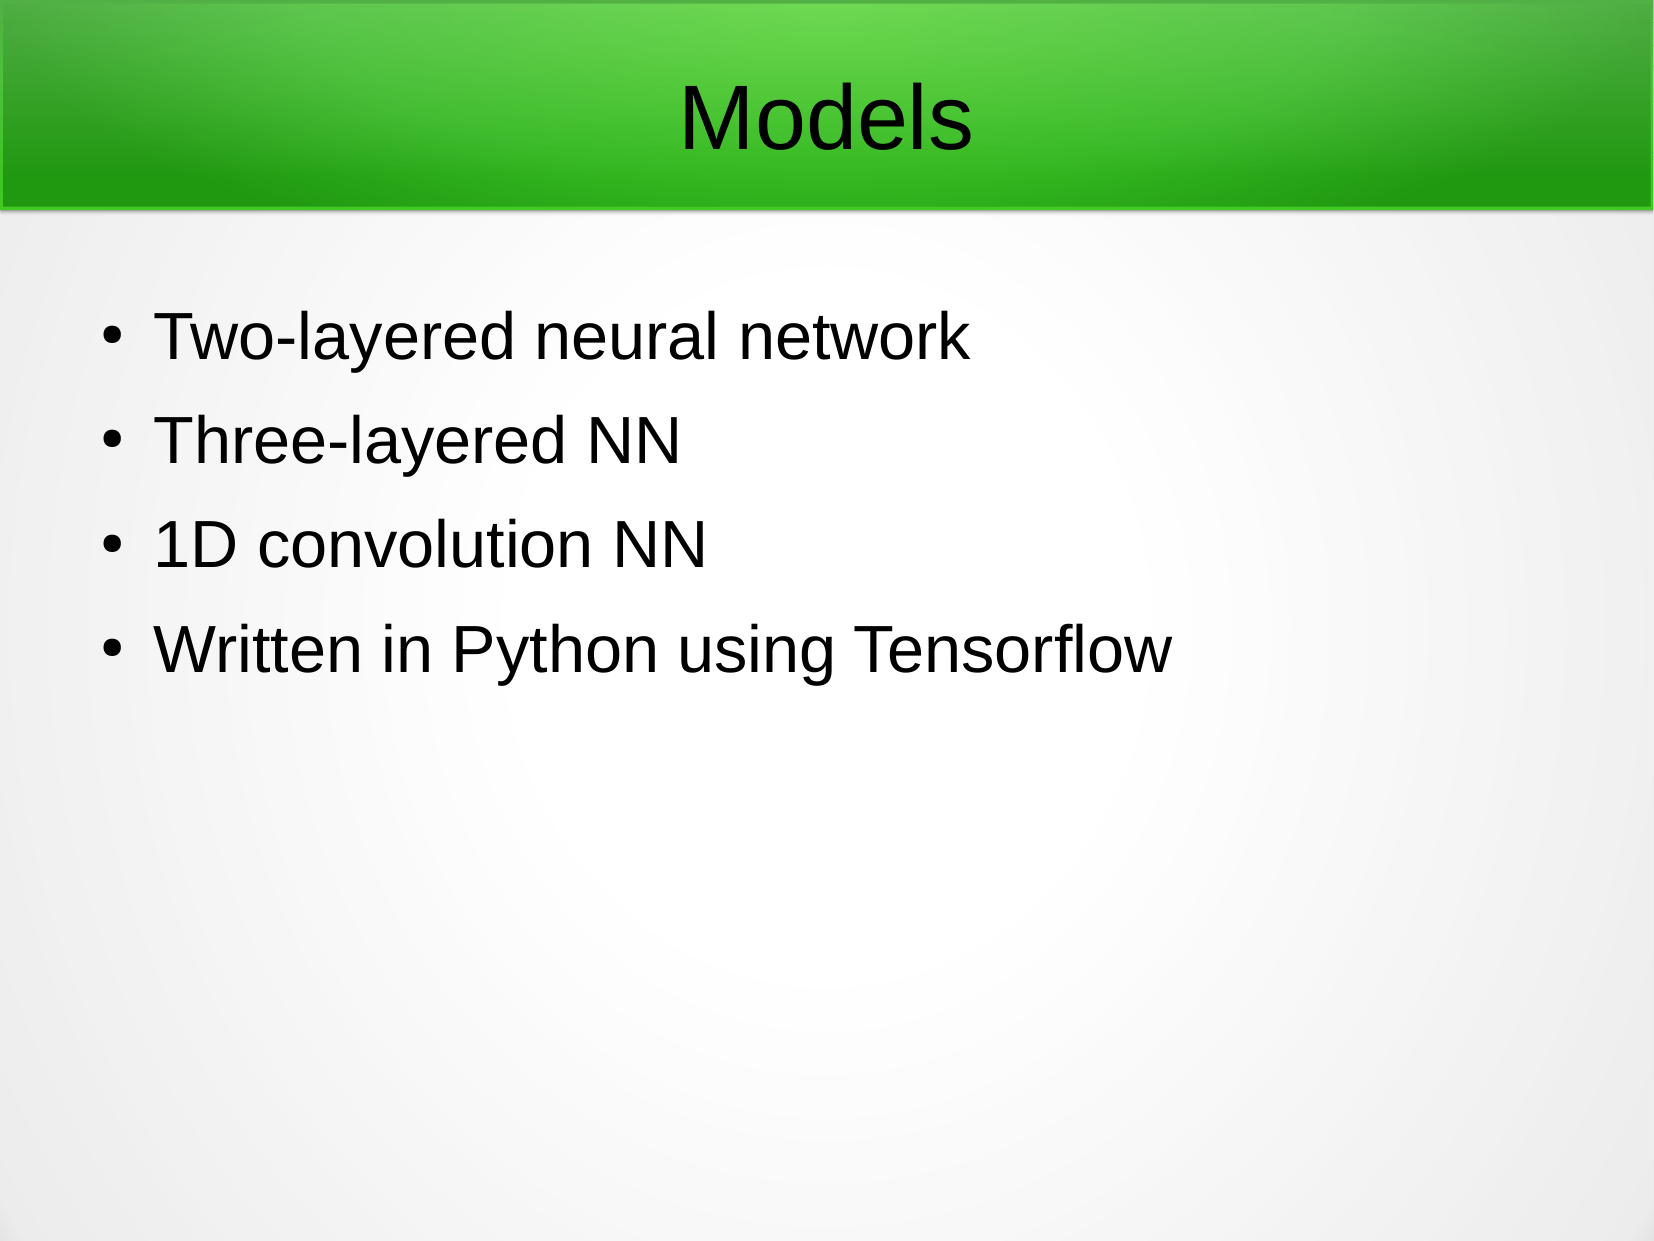

# Models
Two-layered neural network
Three-layered NN
1D convolution NN
Written in Python using Tensorflow